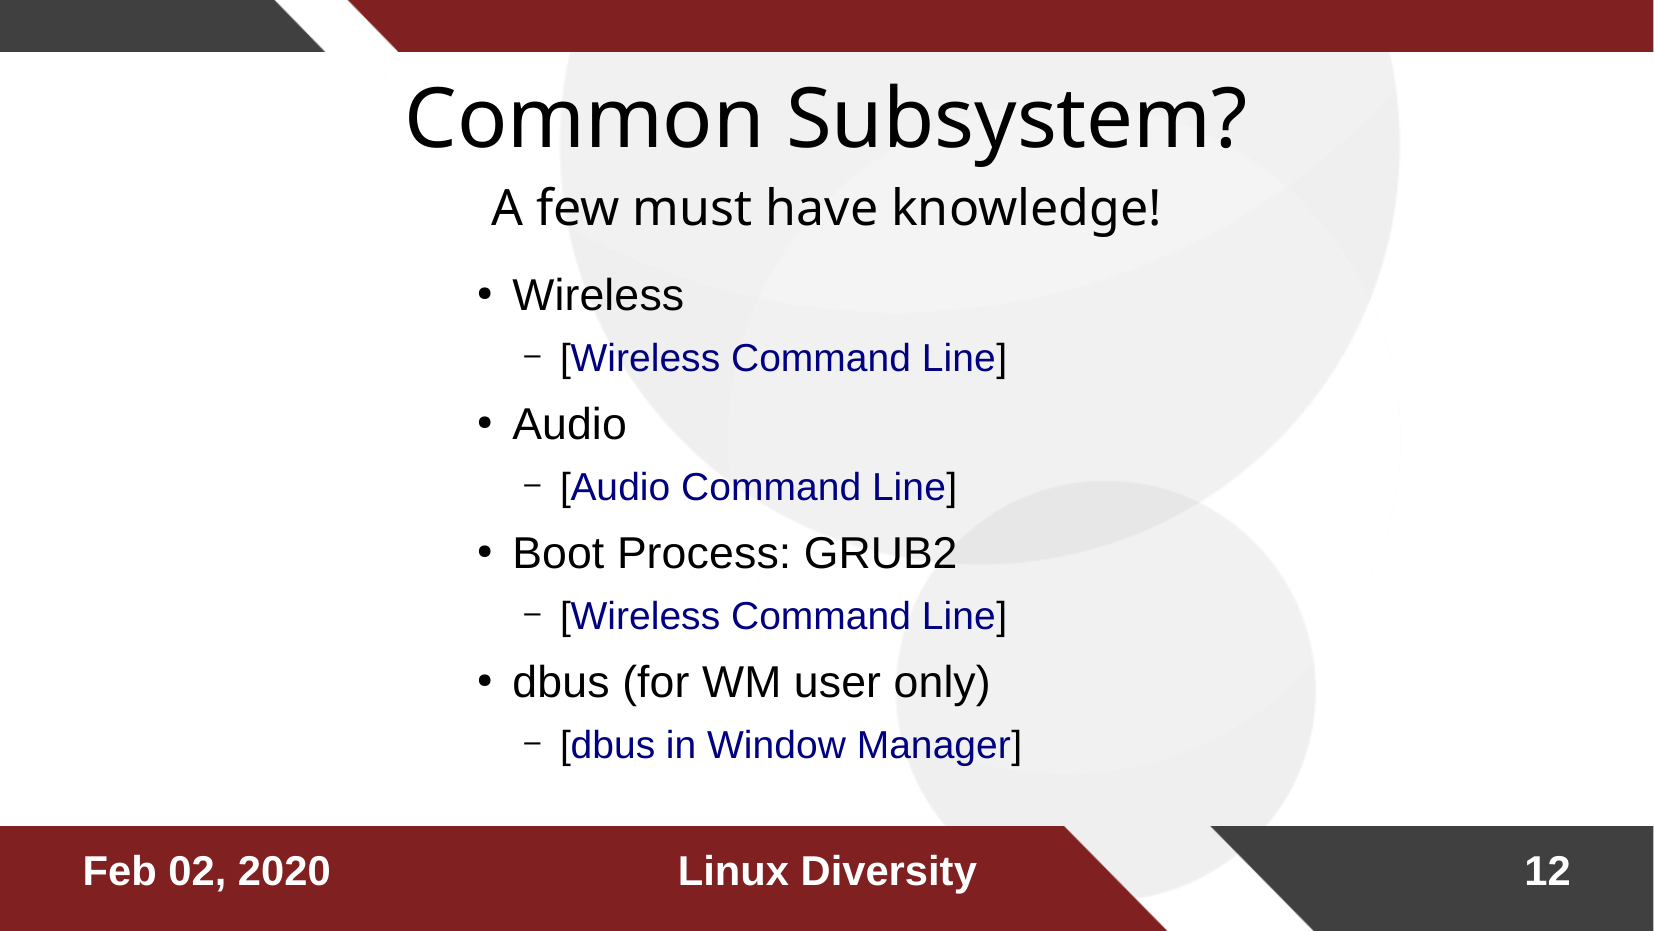

# Common Subsystem? A few must have knowledge!
Wireless
[Wireless Command Line]
Audio
[Audio Command Line]
Boot Process: GRUB2
[Wireless Command Line]
dbus (for WM user only)
[dbus in Window Manager]
Feb 02, 2020
Linux Diversity
12